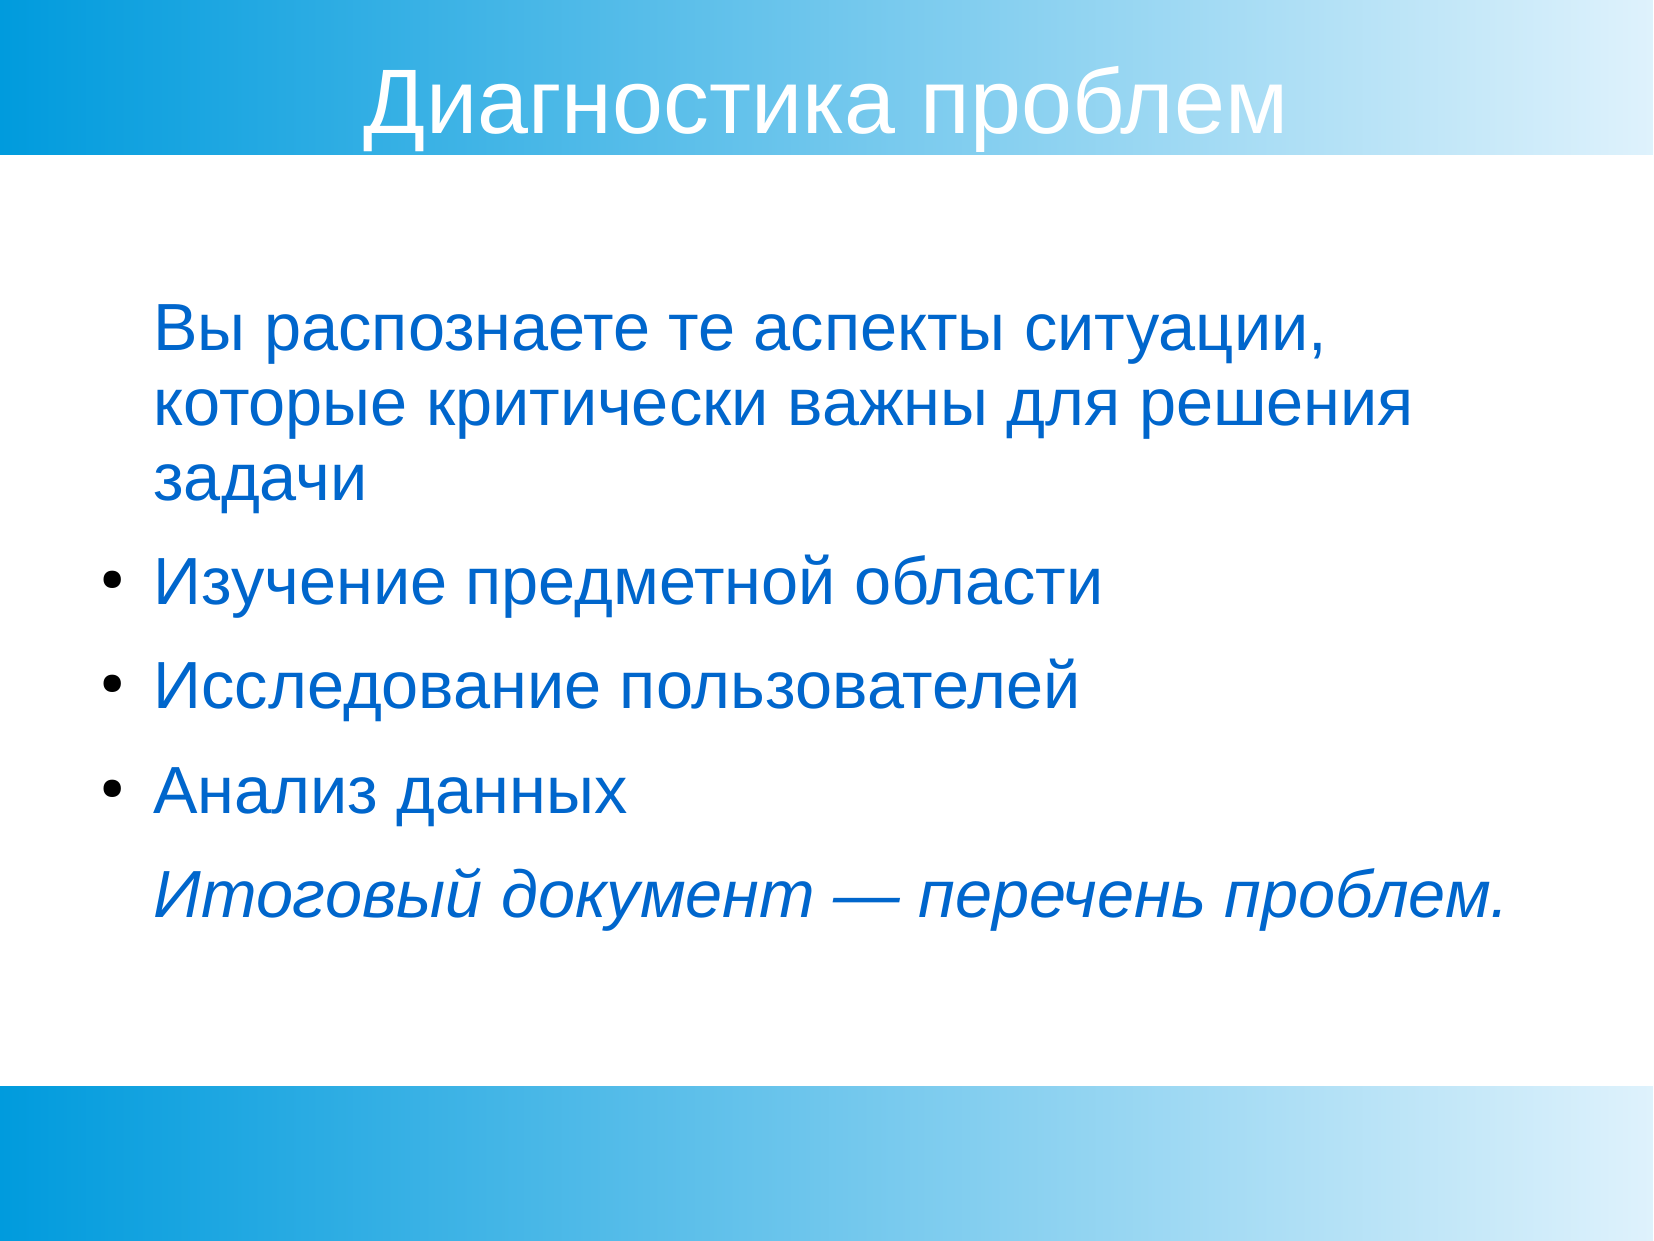

# Диагностика проблем
Вы распознаете те аспекты ситуации, которые критически важны для решения задачи
Изучение предметной области
Исследование пользователей
Анализ данных
Итоговый документ — перечень проблем.